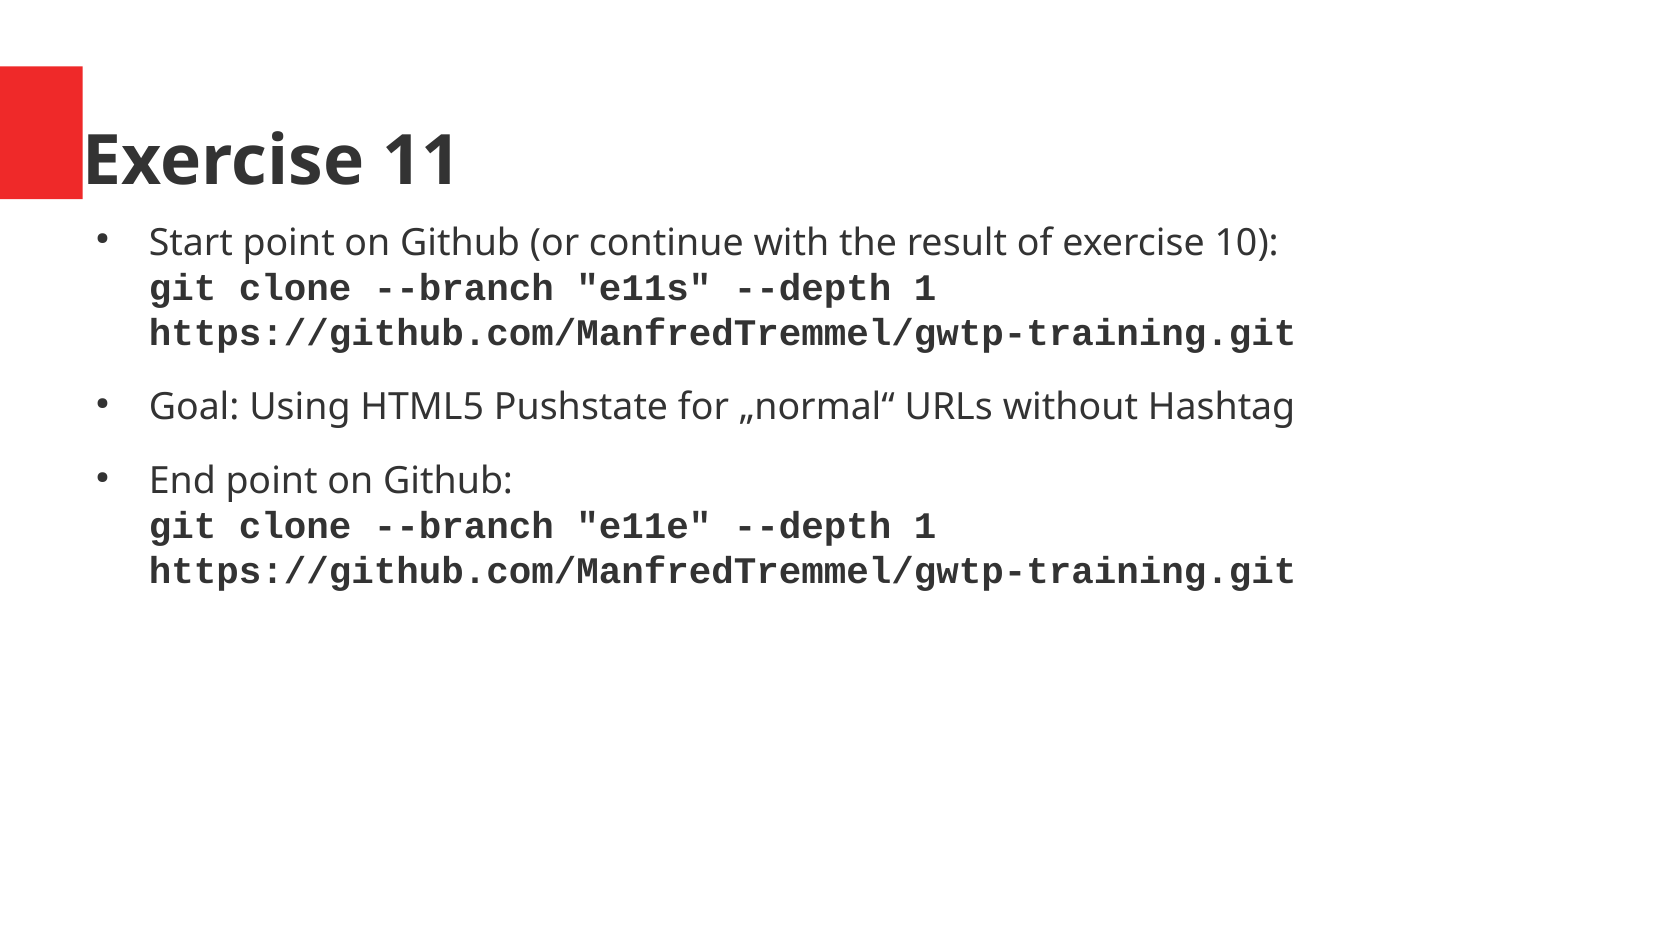

# Exercise 11
Start point on Github (or continue with the result of exercise 10):
git clone --branch "e11s" --depth 1 https://github.com/ManfredTremmel/gwtp-training.git
Goal: Using HTML5 Pushstate for „normal“ URLs without Hashtag
End point on Github:
git clone --branch "e11e" --depth 1 https://github.com/ManfredTremmel/gwtp-training.git